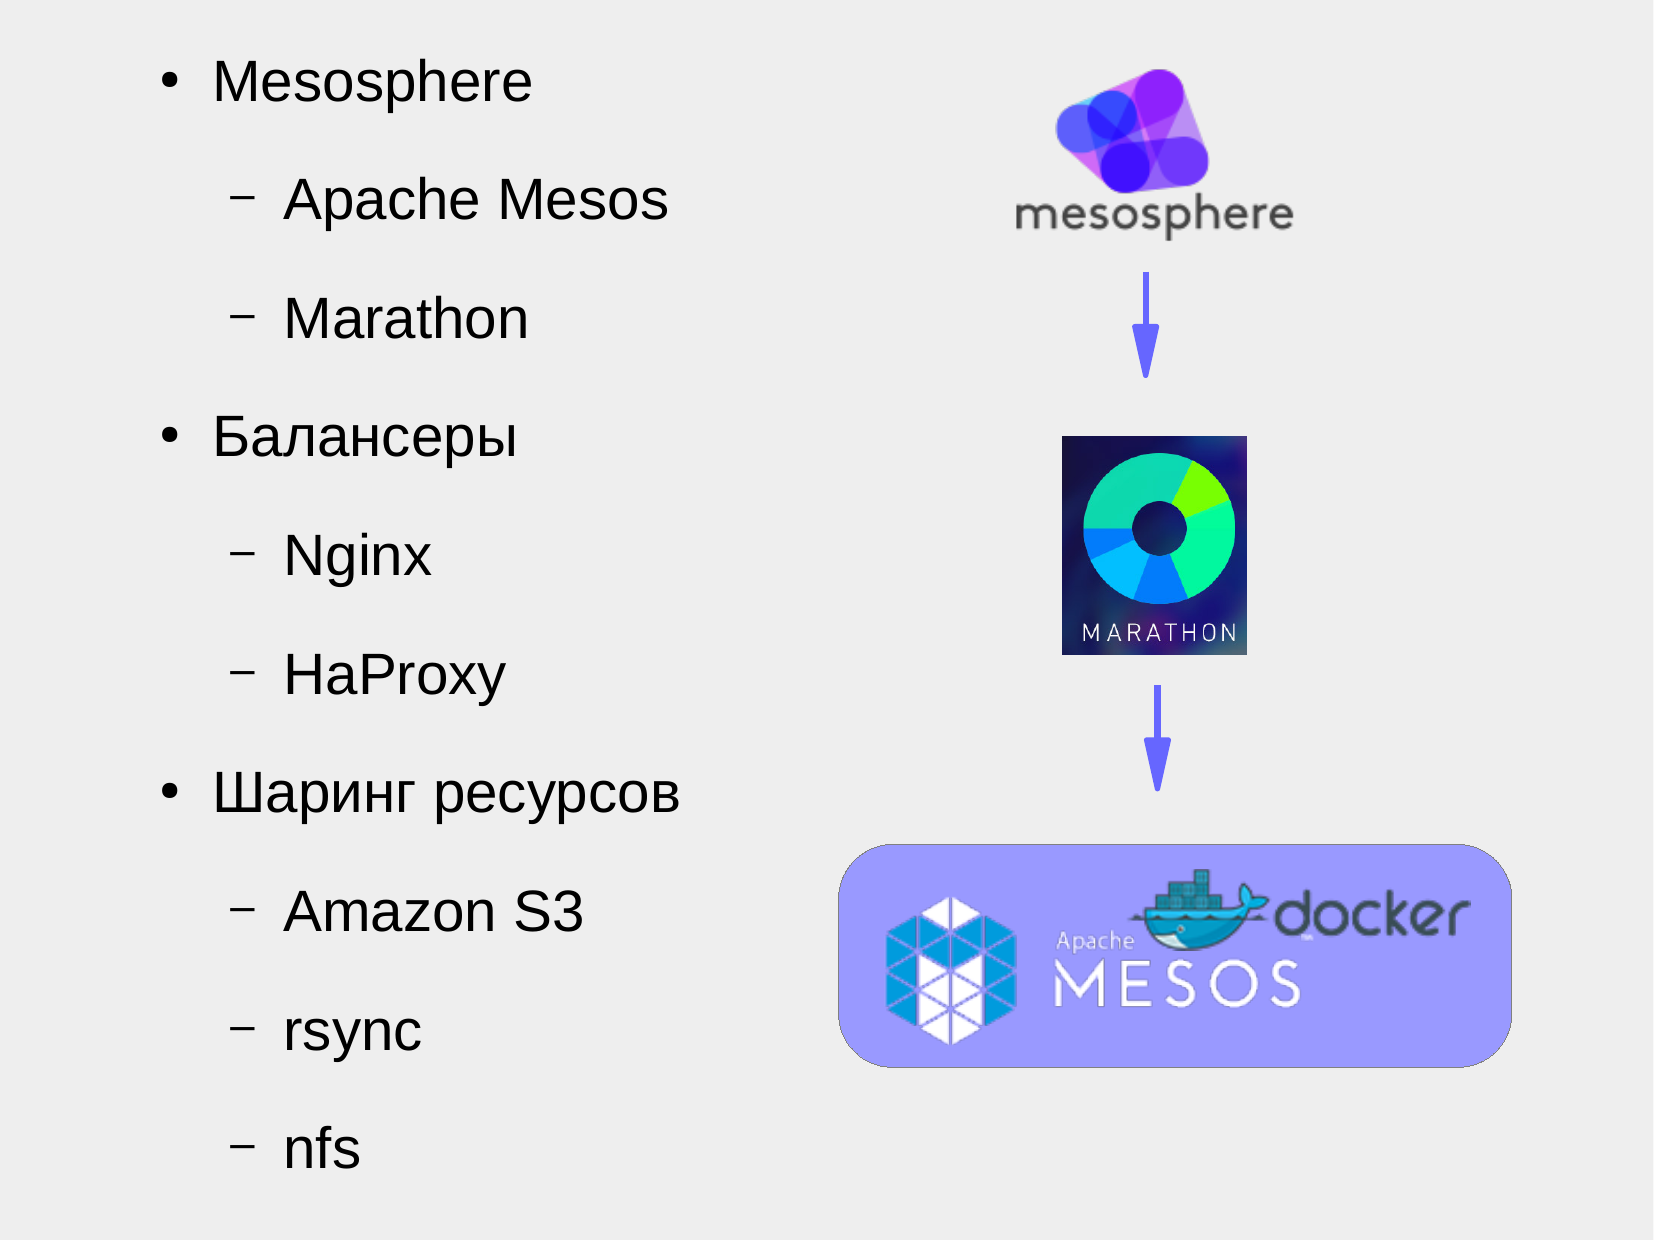

# Mesosphere
Apache Mesos
Marathon
Балансеры
Nginx
HaProxy
Шаринг ресурсов
Amazon S3
rsync
nfs